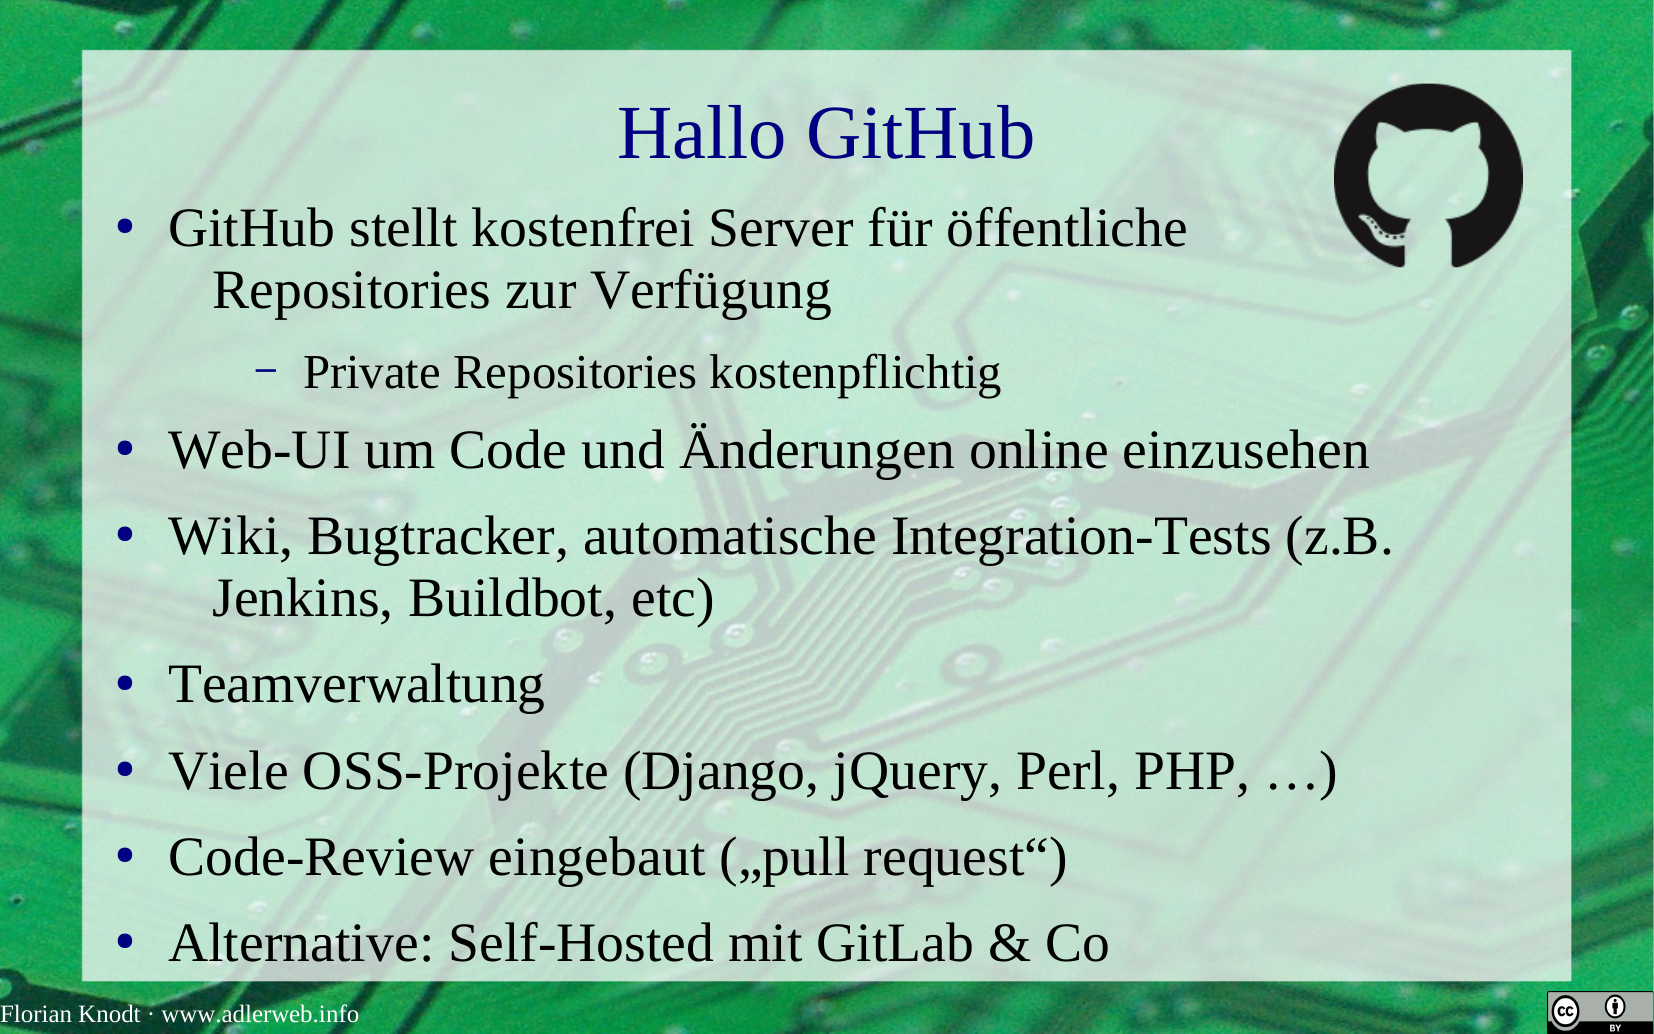

# Hallo GitHub
GitHub stellt kostenfrei Server für öffentliche
Repositories zur Verfügung
Private Repositories kostenpflichtig
Web-UI um Code und Änderungen online einzusehen
Wiki, Bugtracker, automatische Integration-Tests (z.B. Jenkins, Buildbot, etc)
Teamverwaltung
Viele OSS-Projekte (Django, jQuery, Perl, PHP, …)
Code-Review eingebaut („pull request“)
Alternative: Self-Hosted mit GitLab & Co